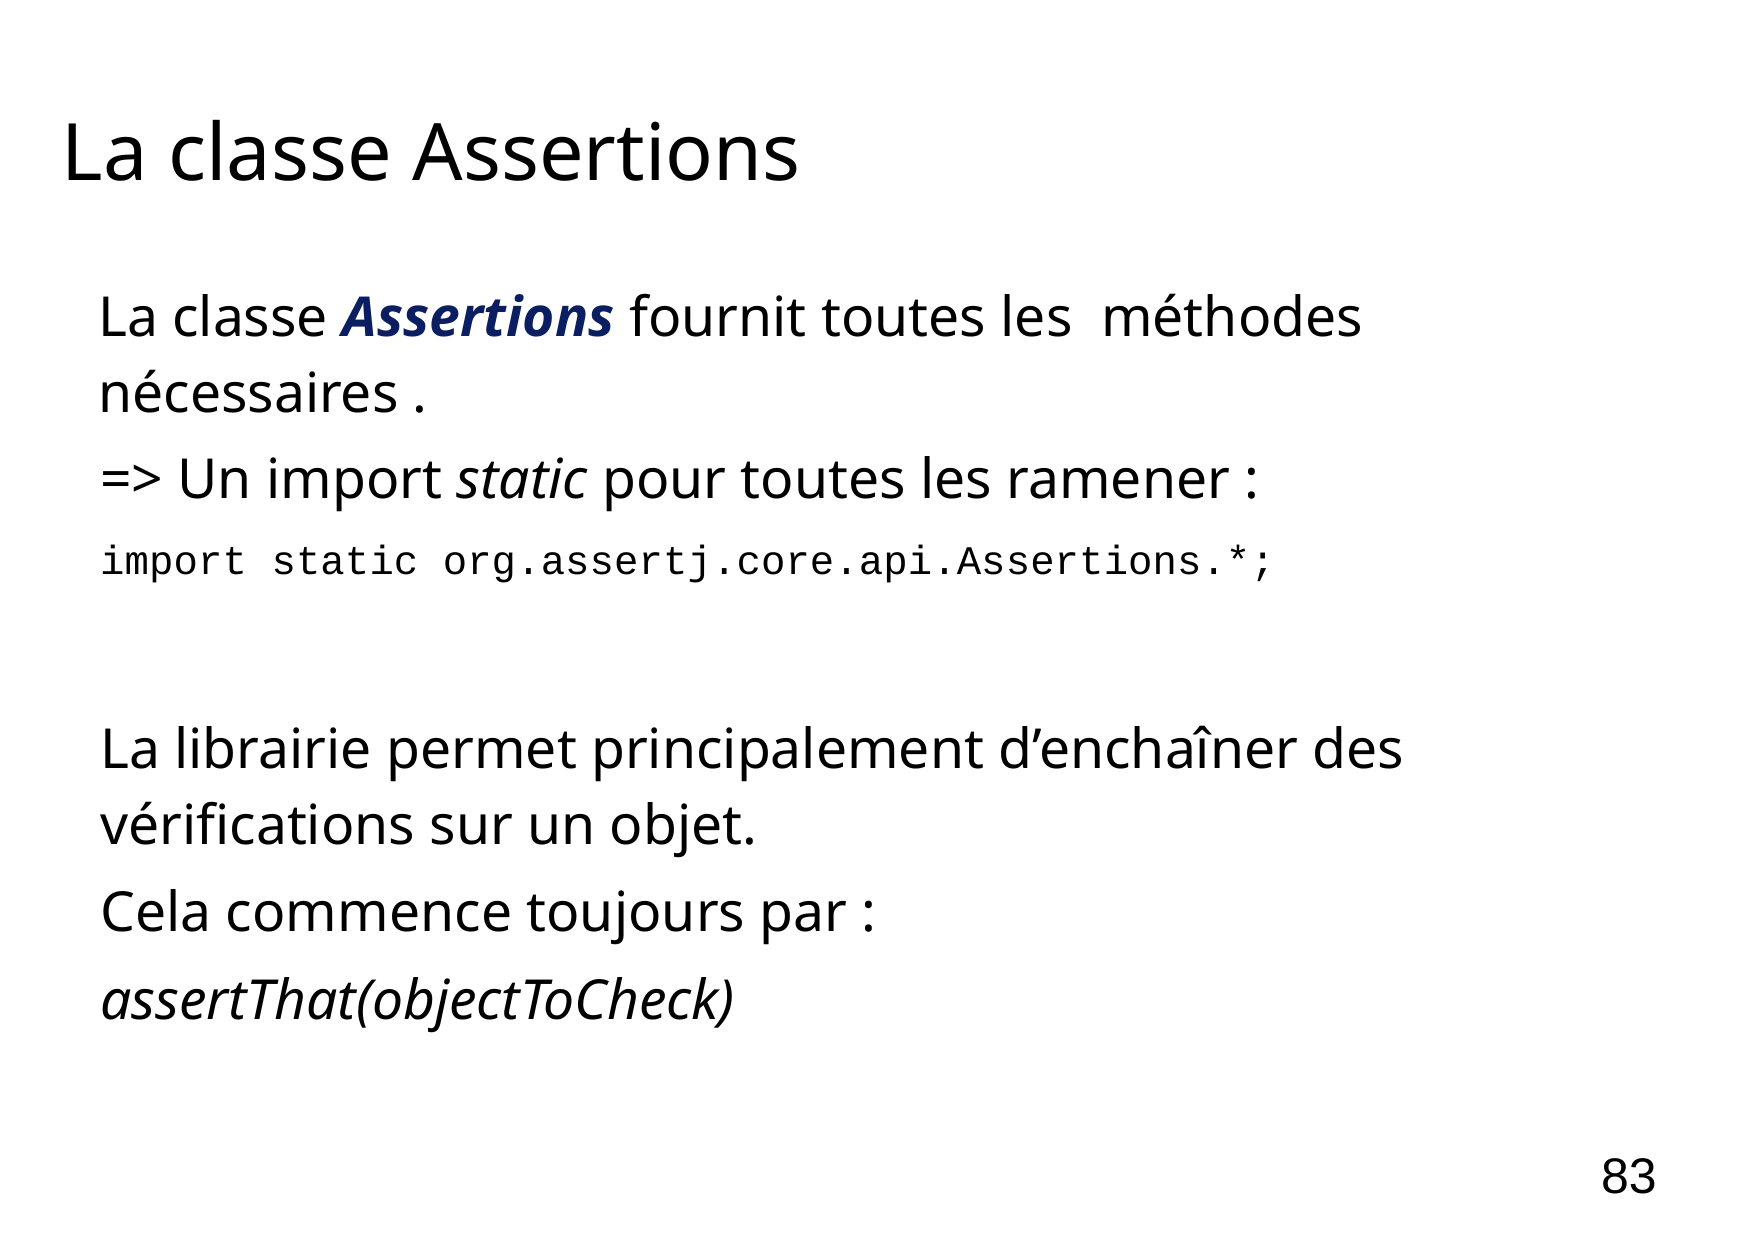

# La classe Assertions
La classe Assertions fournit toutes les méthodes nécessaires .
=> Un import static pour toutes les ramener :
import static org.assertj.core.api.Assertions.*;
La librairie permet principalement d’enchaîner des vérifications sur un objet.
Cela commence toujours par :
assertThat(objectToCheck)
83